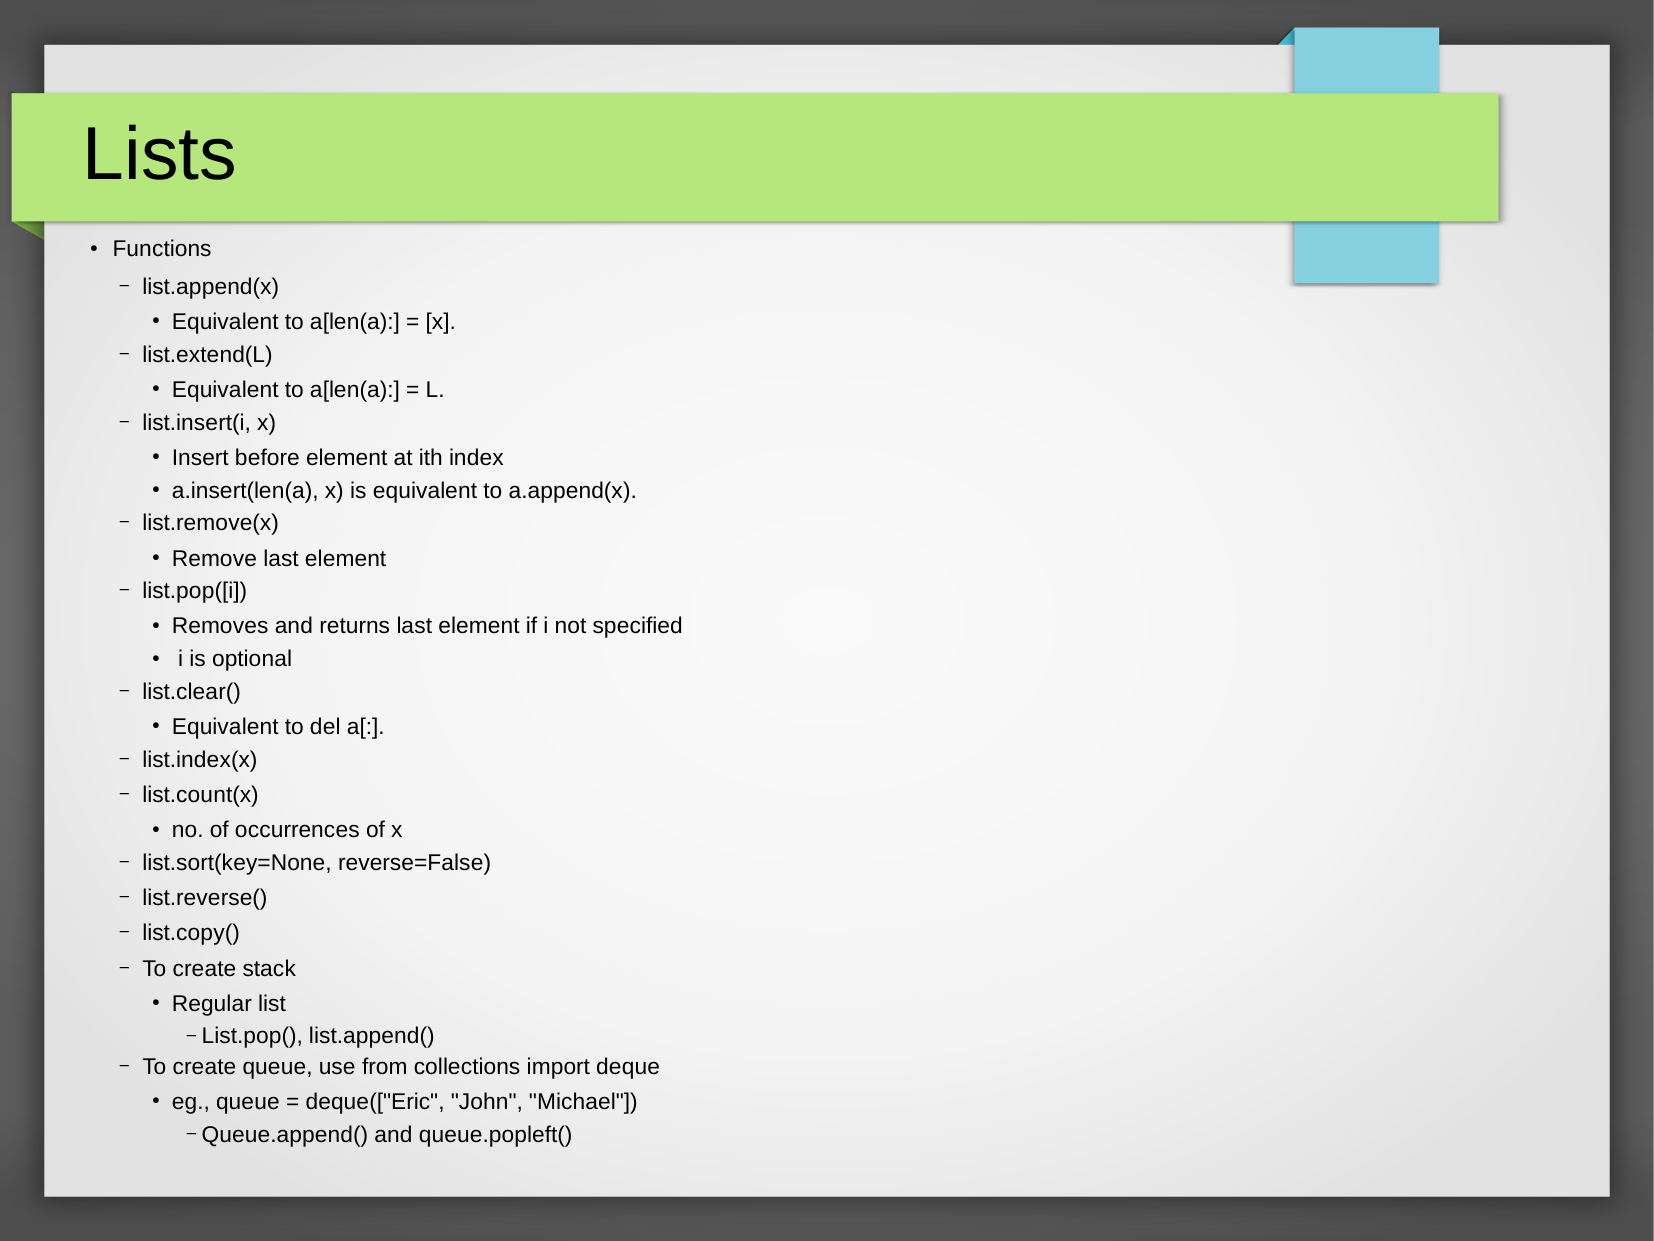

# Lists
Functions
list.append(x)
Equivalent to a[len(a):] = [x].
list.extend(L)
Equivalent to a[len(a):] = L.
list.insert(i, x)
Insert before element at ith index
a.insert(len(a), x) is equivalent to a.append(x).
list.remove(x)
Remove last element
list.pop([i])
Removes and returns last element if i not specified
 i is optional
list.clear()
Equivalent to del a[:].
list.index(x)
list.count(x)
no. of occurrences of x
list.sort(key=None, reverse=False)
list.reverse()
list.copy()
To create stack
Regular list
List.pop(), list.append()
To create queue, use from collections import deque
eg., queue = deque(["Eric", "John", "Michael"])
Queue.append() and queue.popleft()